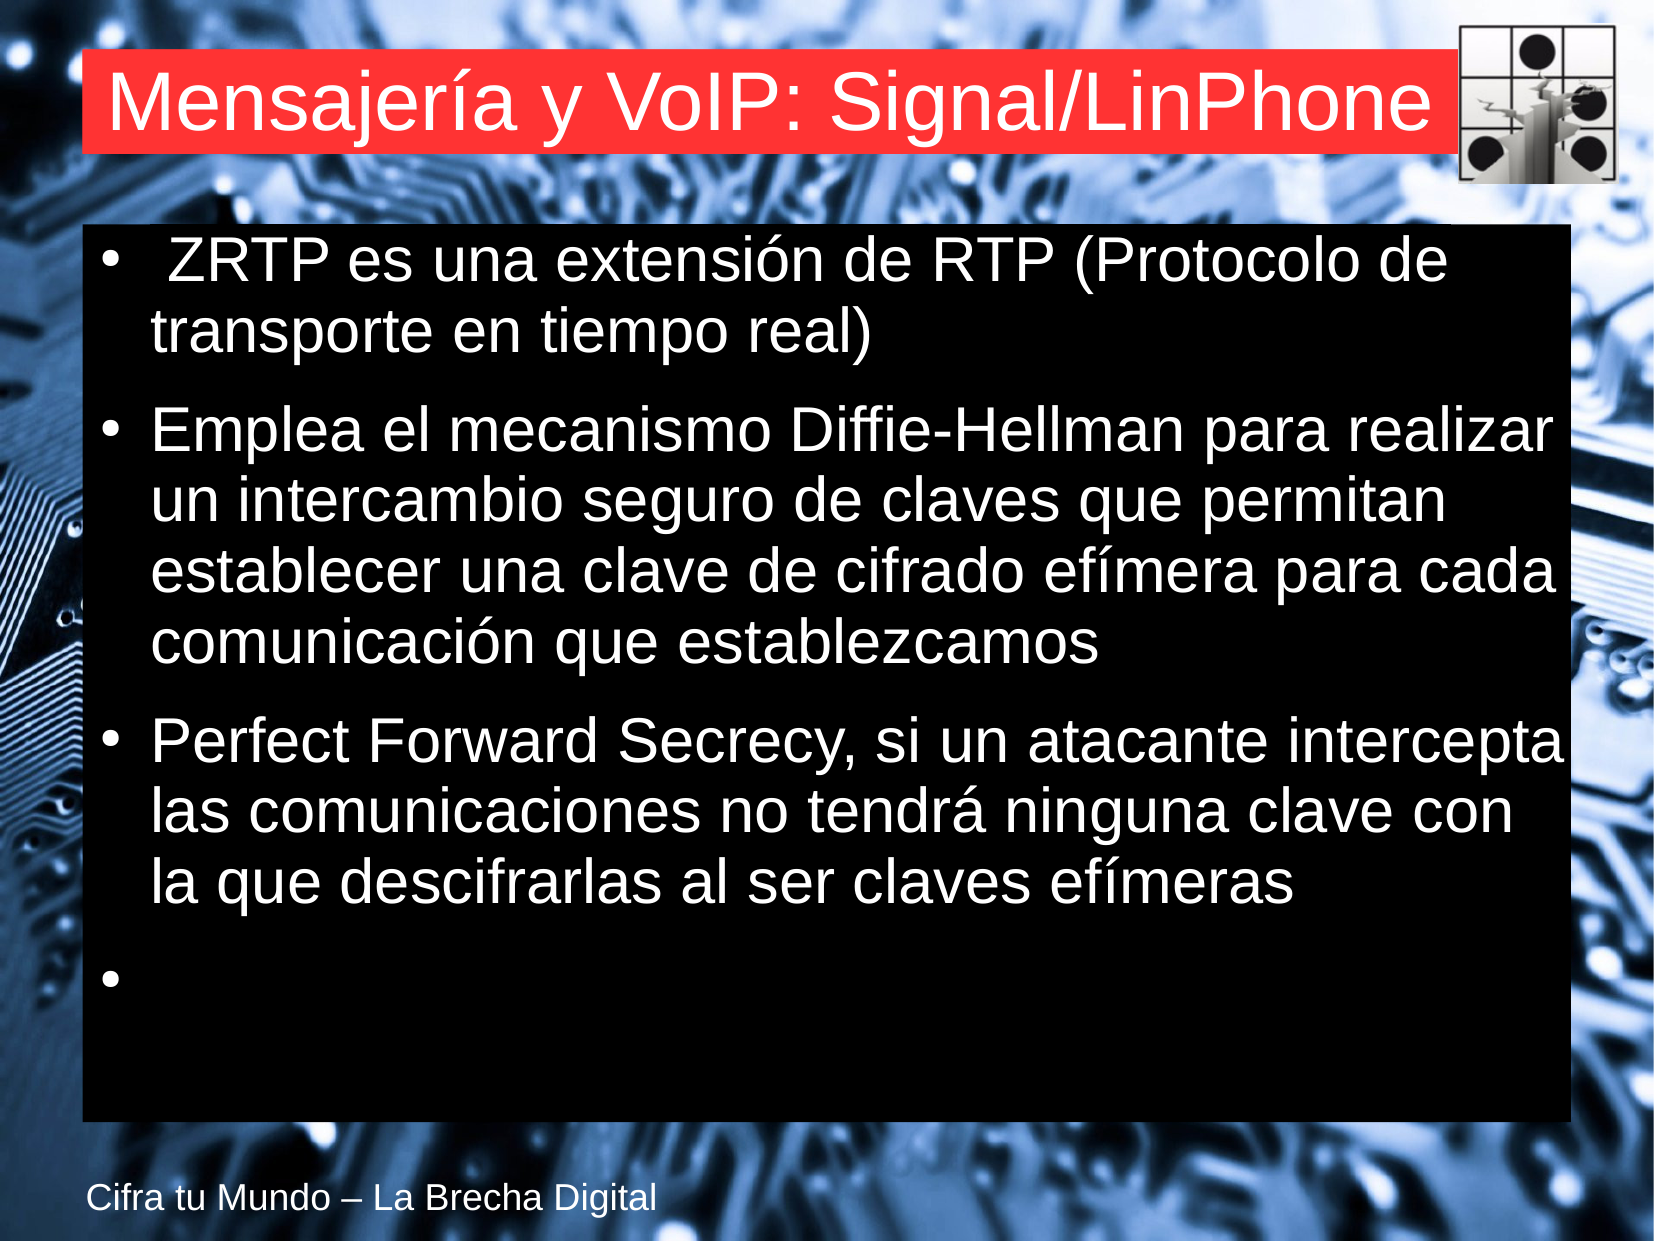

# Signal y Linphone
Tráfico de datos seguro con Tor y/o VPN
Mensajería y VoIP: Signal/LinPhone
 ZRTP es una extensión de RTP (Protocolo de transporte en tiempo real)
Emplea el mecanismo Diffie-Hellman para realizar un intercambio seguro de claves que permitan establecer una clave de cifrado efímera para cada comunicación que establezcamos
Perfect Forward Secrecy, si un atacante intercepta las comunicaciones no tendrá ninguna clave con la que descifrarlas al ser claves efímeras
Cifra tu Mundo – La Brecha Digital